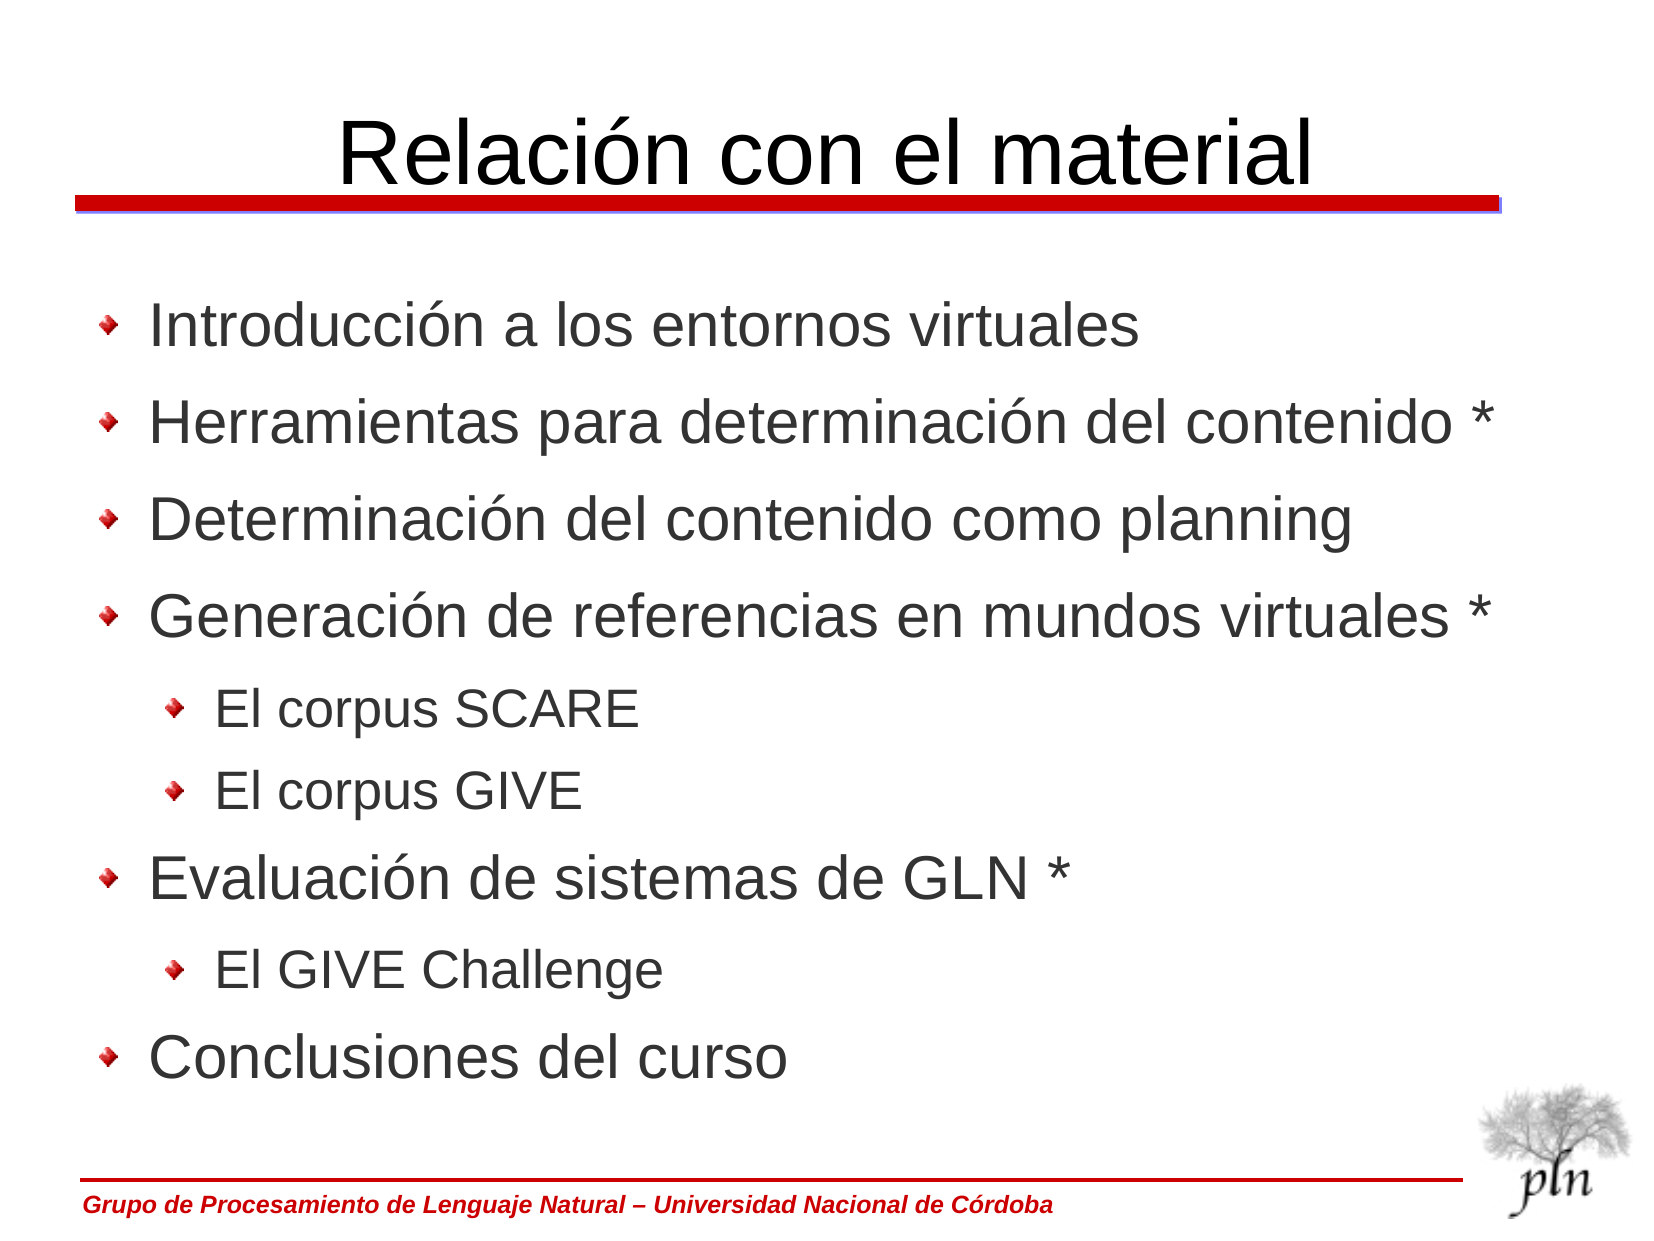

# Relación con el material
Introducción a los entornos virtuales
Herramientas para determinación del contenido *
Determinación del contenido como planning
Generación de referencias en mundos virtuales *
El corpus SCARE
El corpus GIVE
Evaluación de sistemas de GLN *
El GIVE Challenge
Conclusiones del curso